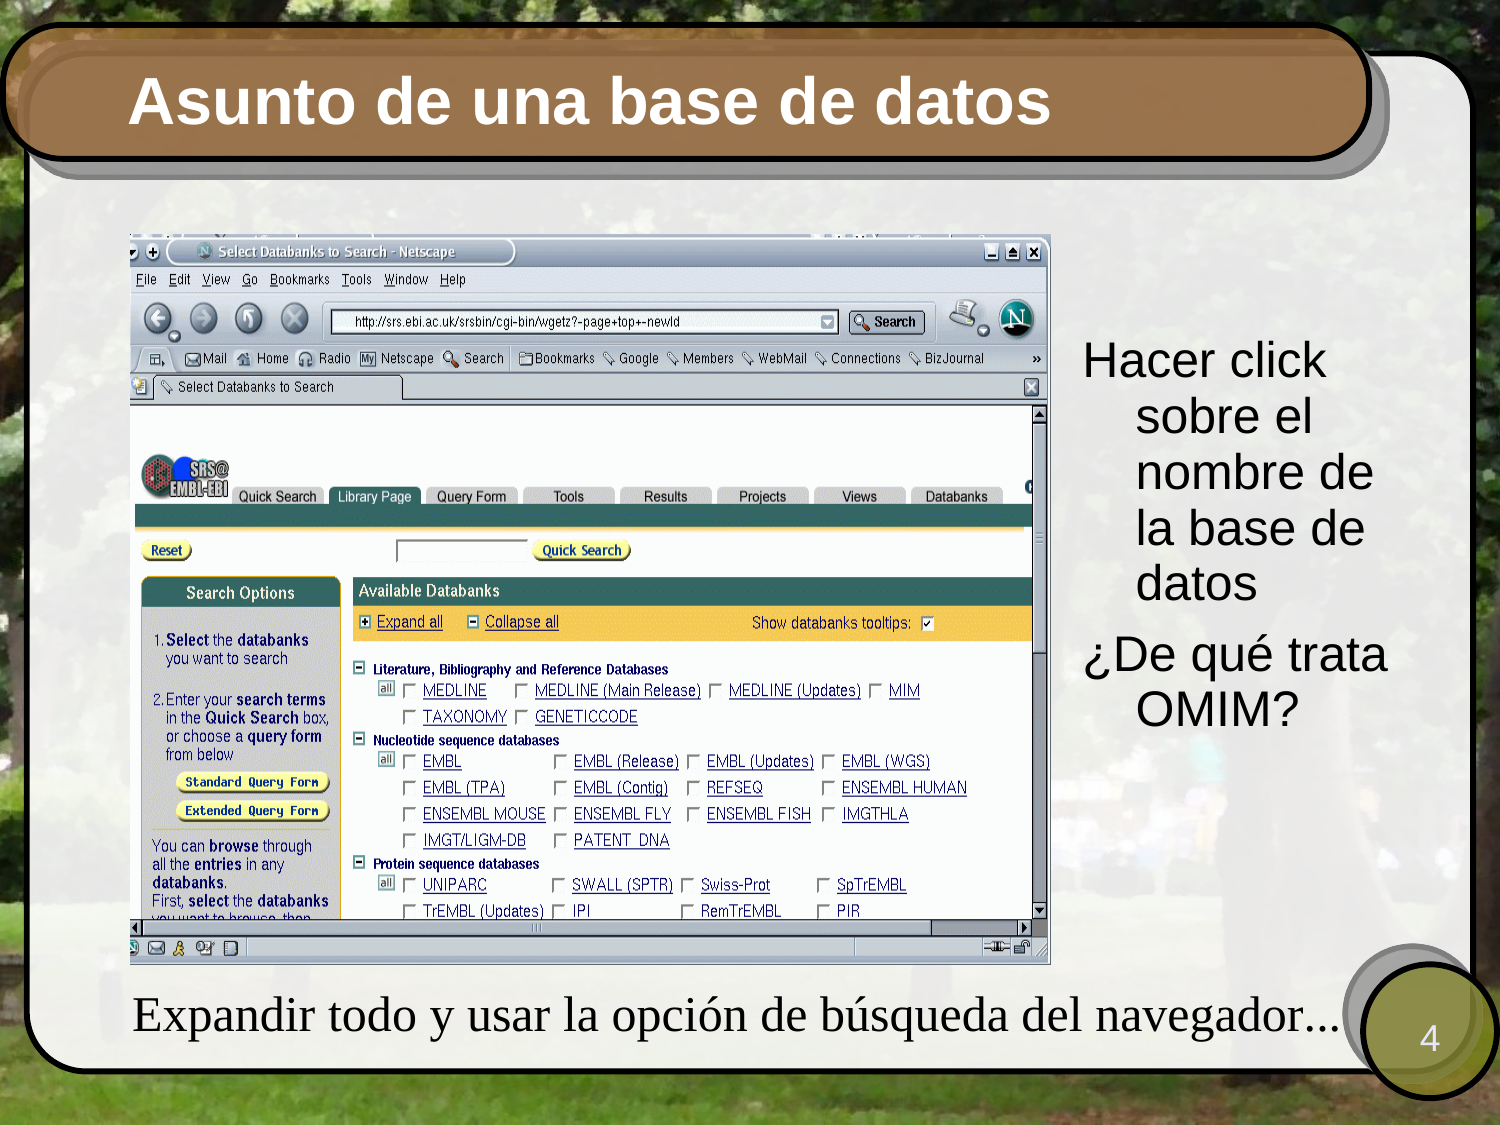

# Asunto de una base de datos
Hacer click sobre el nombre de la base de datos
¿De qué trata OMIM?
Expandir todo y usar la opción de búsqueda del navegador...
4